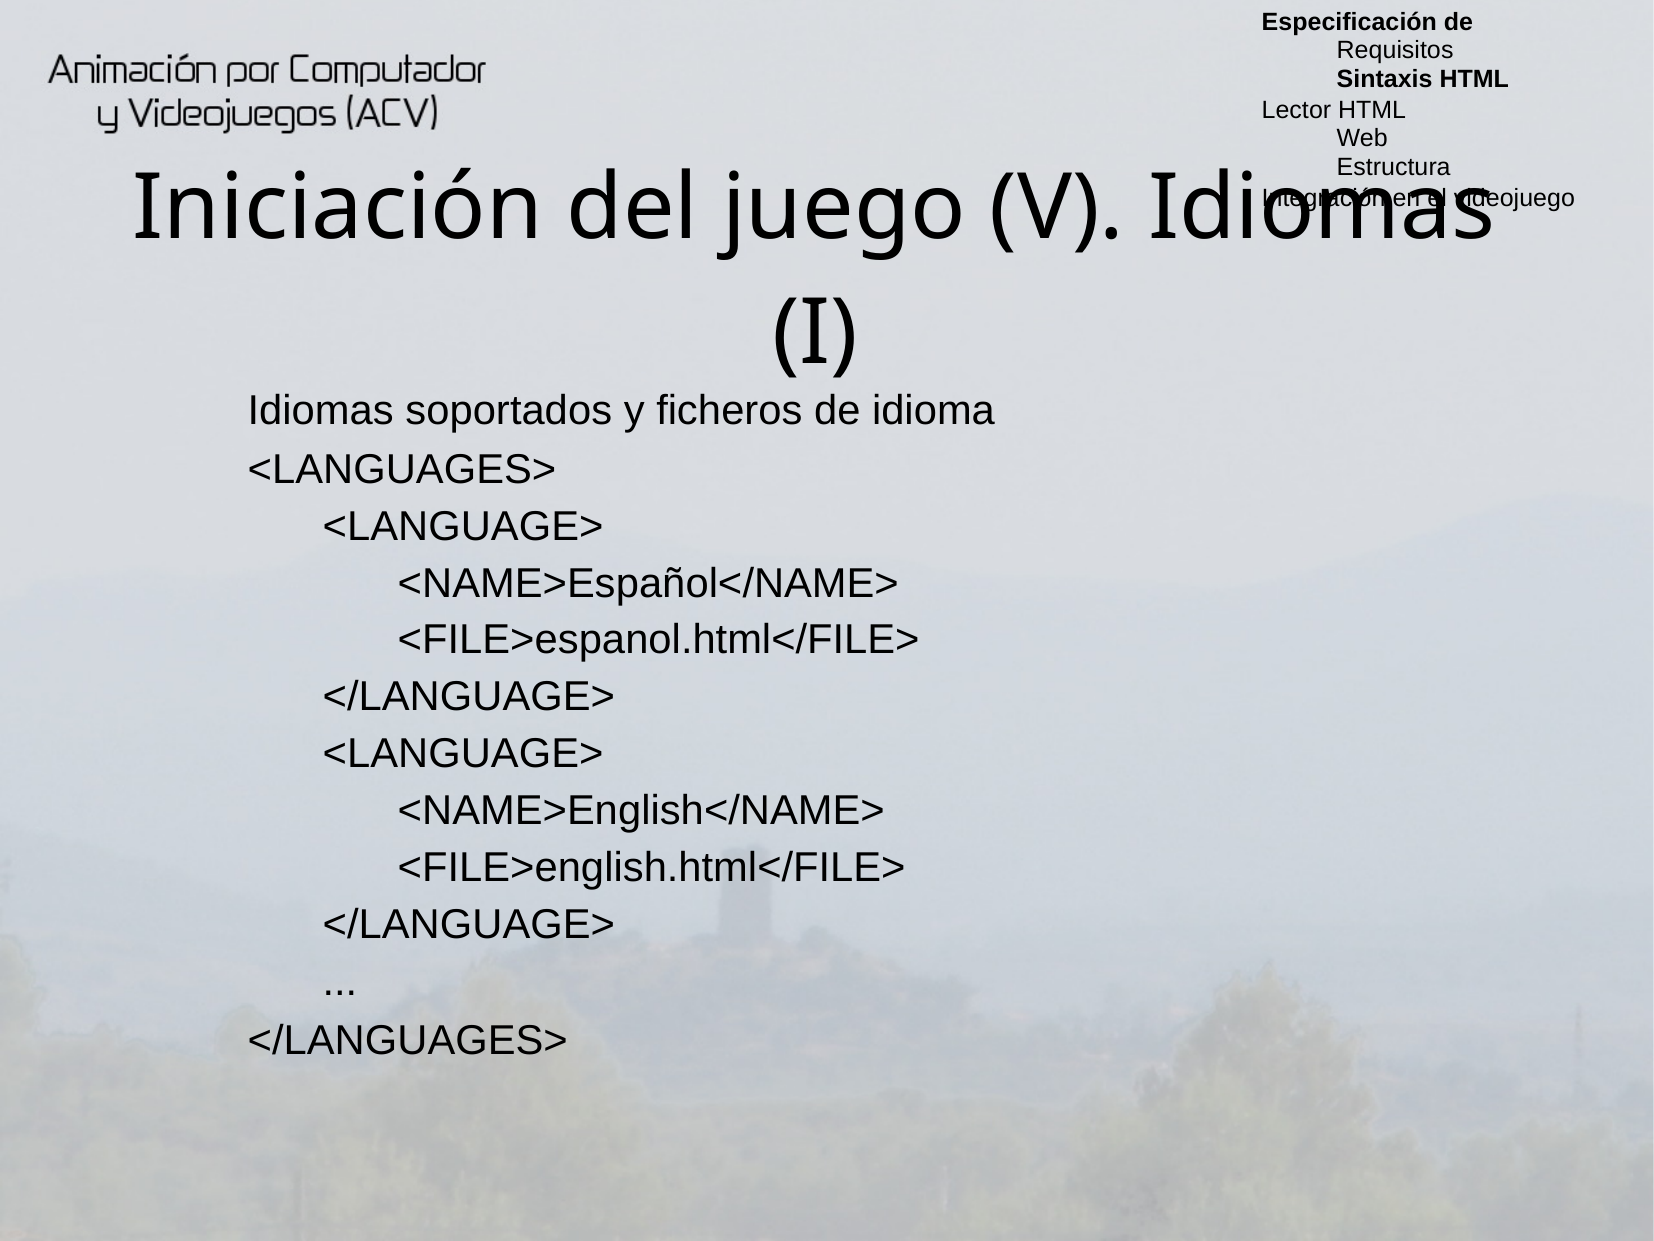

Especificación de
Requisitos
Sintaxis HTML
Lector HTML
Web
Estructura
Integración en el videojuego
Iniciación del juego (V). Idiomas (I)
# Idiomas soportados y ficheros de idioma
<LANGUAGES>
<LANGUAGE>
<NAME>Español</NAME>
<FILE>espanol.html</FILE>
</LANGUAGE>
<LANGUAGE>
<NAME>English</NAME>
<FILE>english.html</FILE>
</LANGUAGE>
...
</LANGUAGES>